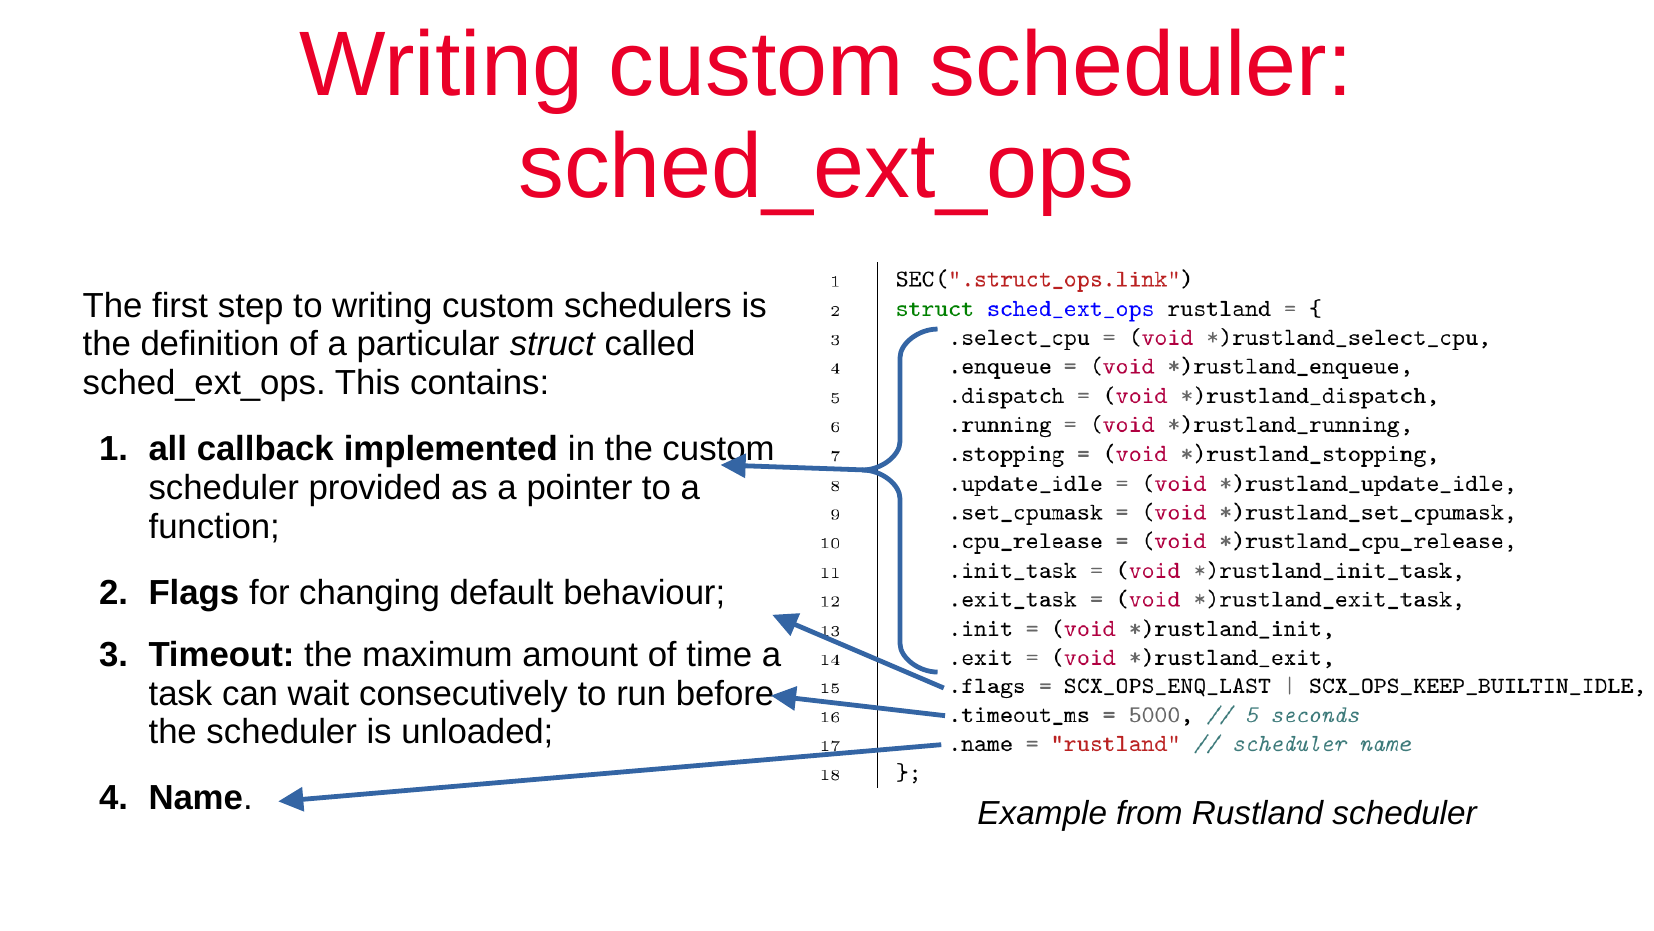

# Writing custom scheduler: sched_ext_ops
The first step to writing custom schedulers is the definition of a particular struct called sched_ext_ops. This contains:
all callback implemented in the custom scheduler provided as a pointer to a function;
Flags for changing default behaviour;
Timeout: the maximum amount of time a task can wait consecutively to run before the scheduler is unloaded;
Name.
Example from Rustland scheduler